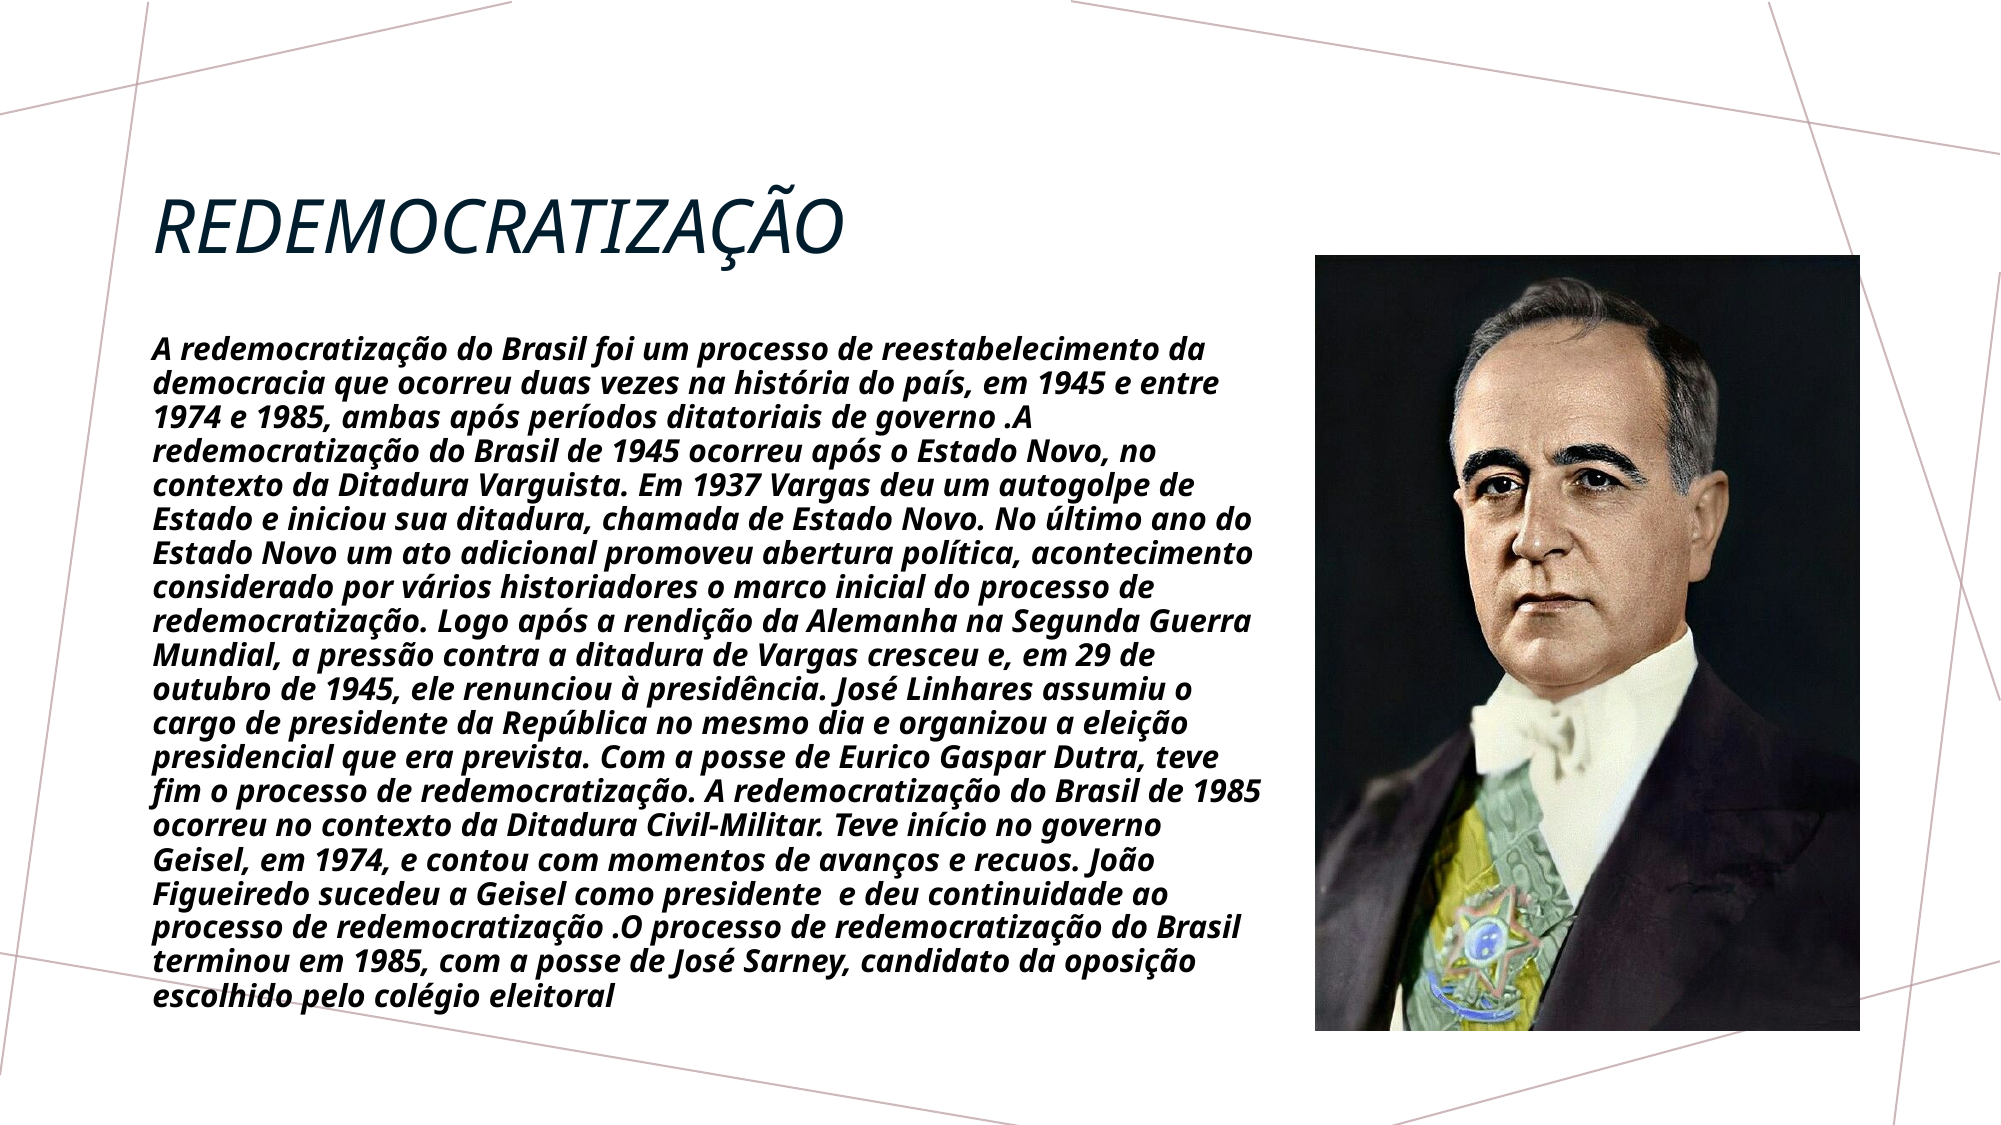

# REDEMOCRATIZAÇÃO
A redemocratização do Brasil foi um processo de reestabelecimento da democracia que ocorreu duas vezes na história do país, em 1945 e entre 1974 e 1985, ambas após períodos ditatoriais de governo .A redemocratização do Brasil de 1945 ocorreu após o Estado Novo, no contexto da Ditadura Varguista. Em 1937 Vargas deu um autogolpe de Estado e iniciou sua ditadura, chamada de Estado Novo. No último ano do Estado Novo um ato adicional promoveu abertura política, acontecimento considerado por vários historiadores o marco inicial do processo de redemocratização. Logo após a rendição da Alemanha na Segunda Guerra Mundial, a pressão contra a ditadura de Vargas cresceu e, em 29 de outubro de 1945, ele renunciou à presidência. José Linhares assumiu o cargo de presidente da República no mesmo dia e organizou a eleição presidencial que era prevista. Com a posse de Eurico Gaspar Dutra, teve fim o processo de redemocratização. A redemocratização do Brasil de 1985 ocorreu no contexto da Ditadura Civil-Militar. Teve início no governo Geisel, em 1974, e contou com momentos de avanços e recuos. João Figueiredo sucedeu a Geisel como presidente e deu continuidade ao processo de redemocratização .O processo de redemocratização do Brasil terminou em 1985, com a posse de José Sarney, candidato da oposição escolhido pelo colégio eleitoral